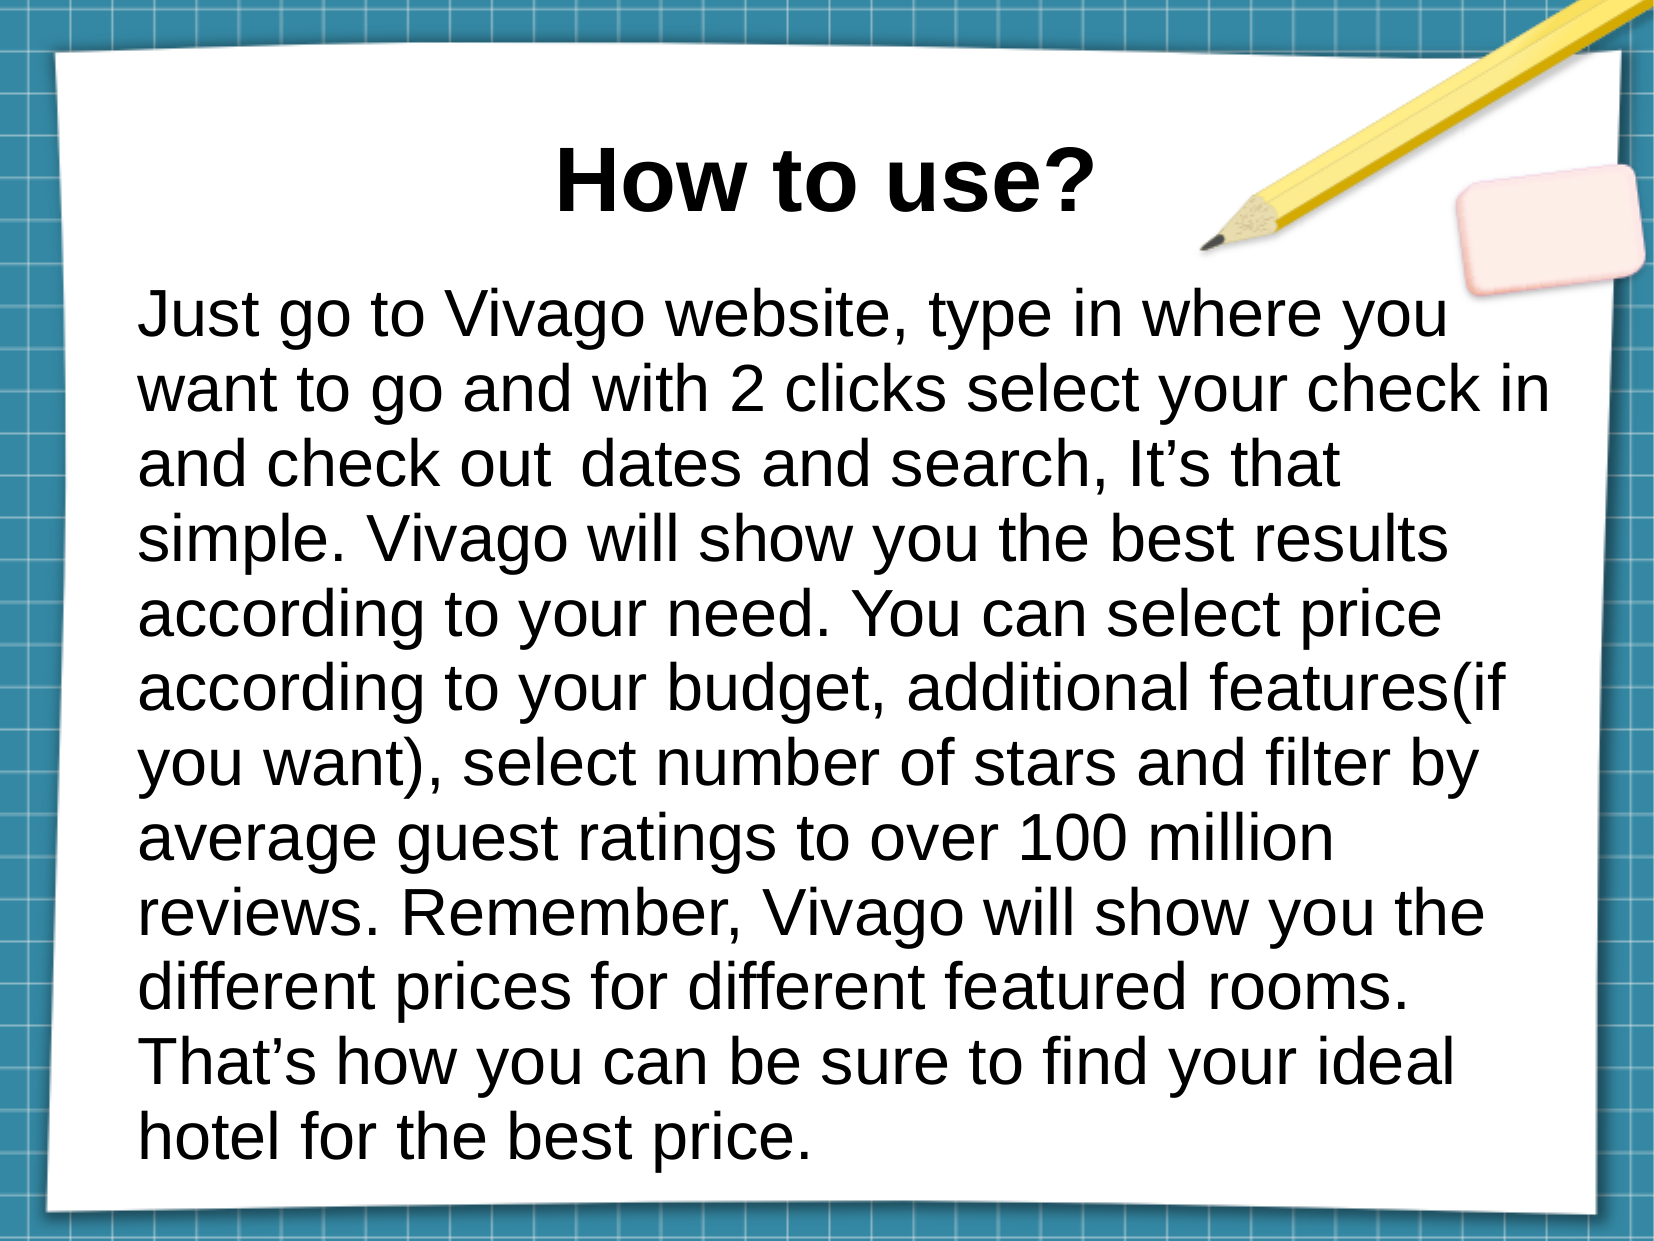

# How to use?
Just go to Vivago website, type in where you want to go and with 2 clicks select your check in and check out 	dates and search, It’s that simple. Vivago will show you the best results according to your need. You can select price according to your budget, additional features(if you want), select number of stars and filter by average guest ratings to over 100 million reviews. Remember, Vivago will show you the different prices for different featured rooms. That’s how you can be sure to find your ideal hotel for the best price.